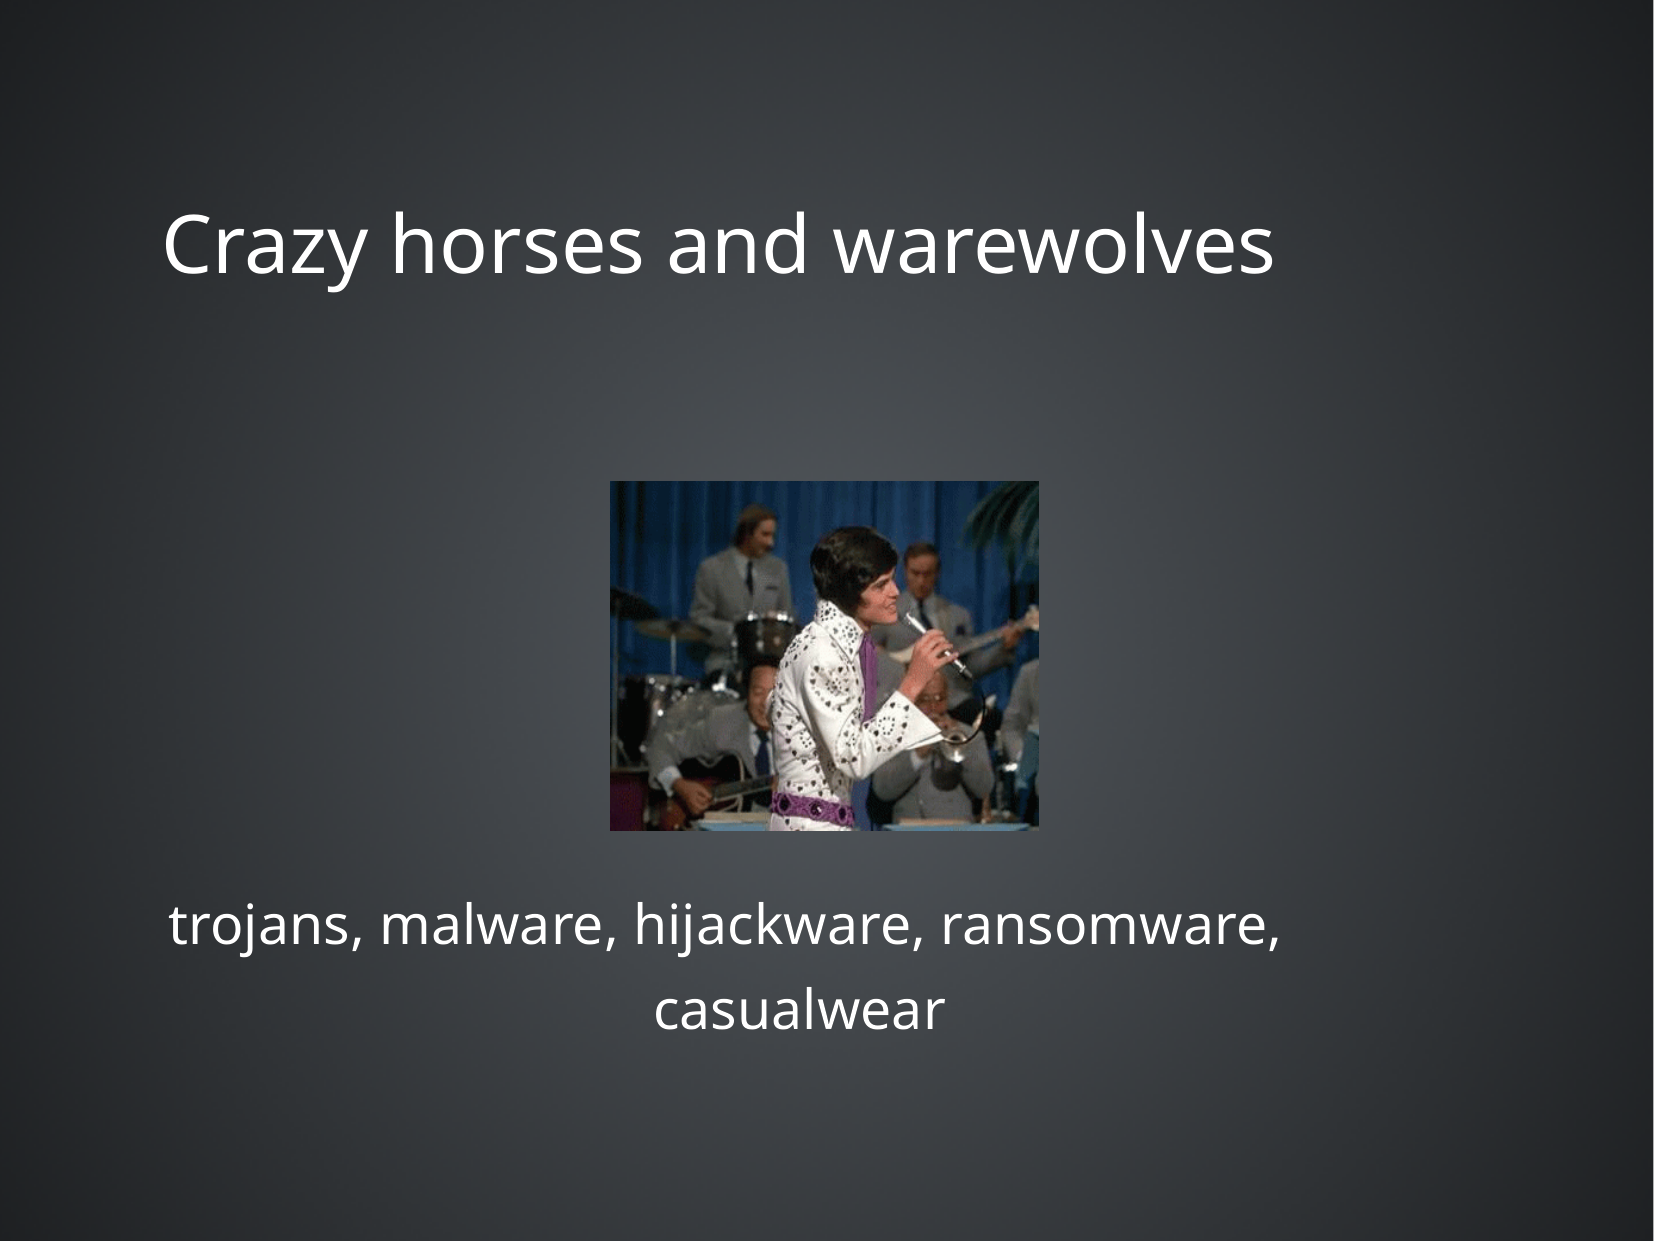

Crazy horses and warewolves
Crazy horses and warewolves
trojans, malware, hijackware, ransomware,
trojans, malware, hijackware, ransomware,
casualwear
casualwear